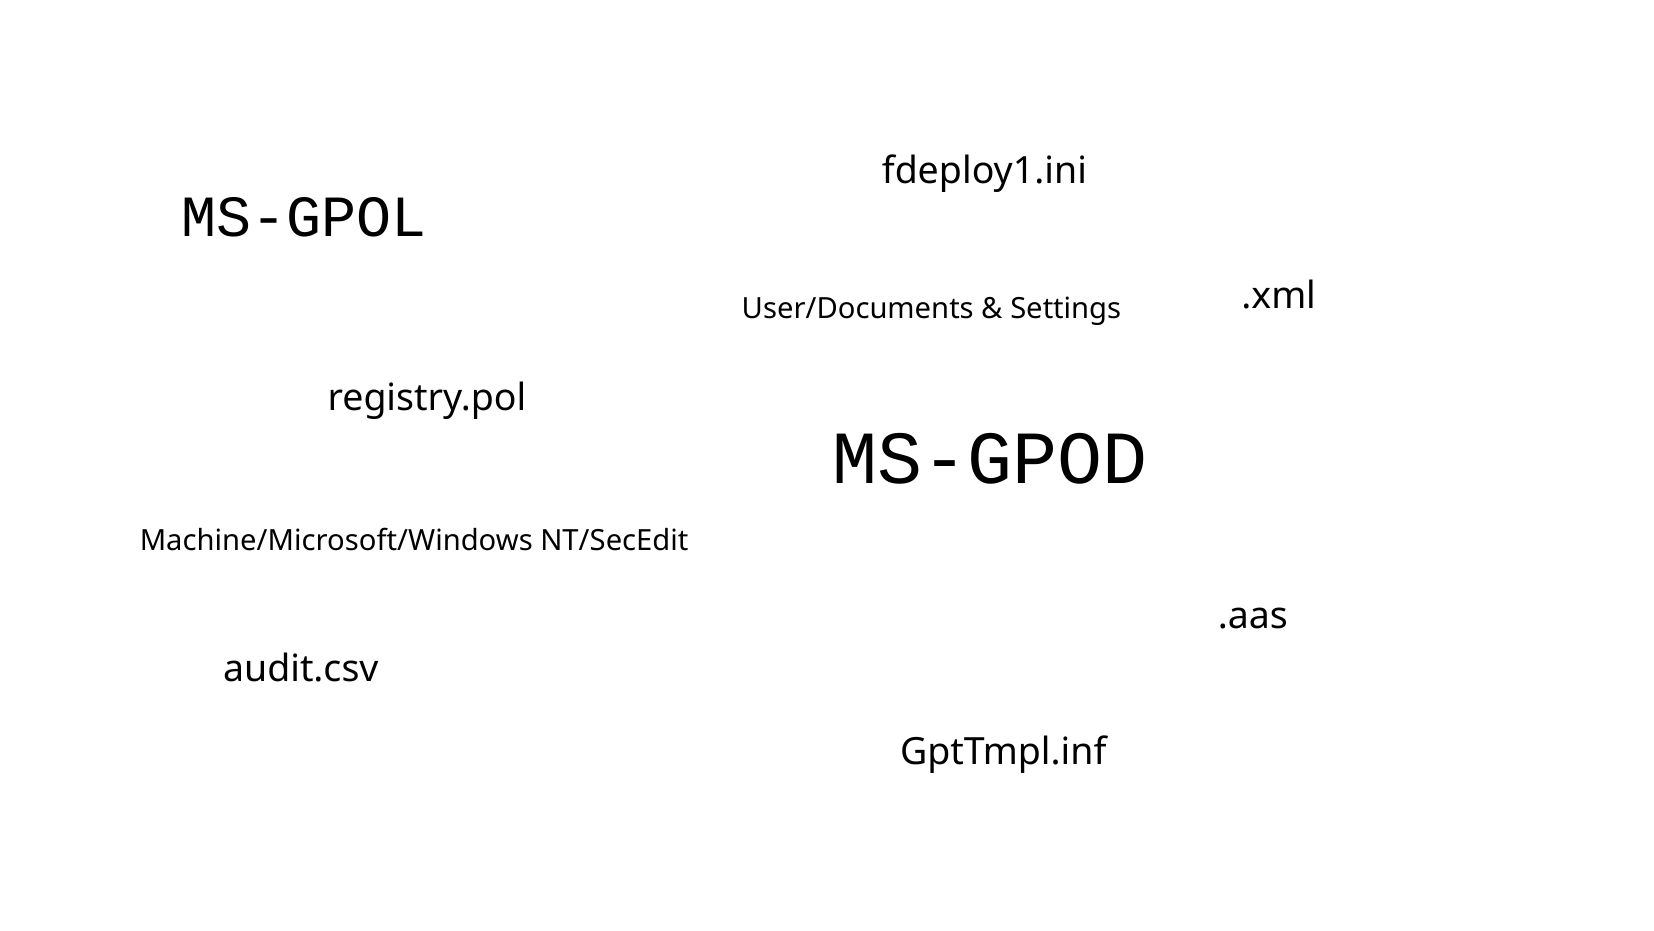

fdeploy1.ini
MS-GPOL
.xml
User/Documents & Settings
registry.pol
MS-GPOD
Machine/Microsoft/Windows NT/SecEdit
.aas
audit.csv
GptTmpl.inf